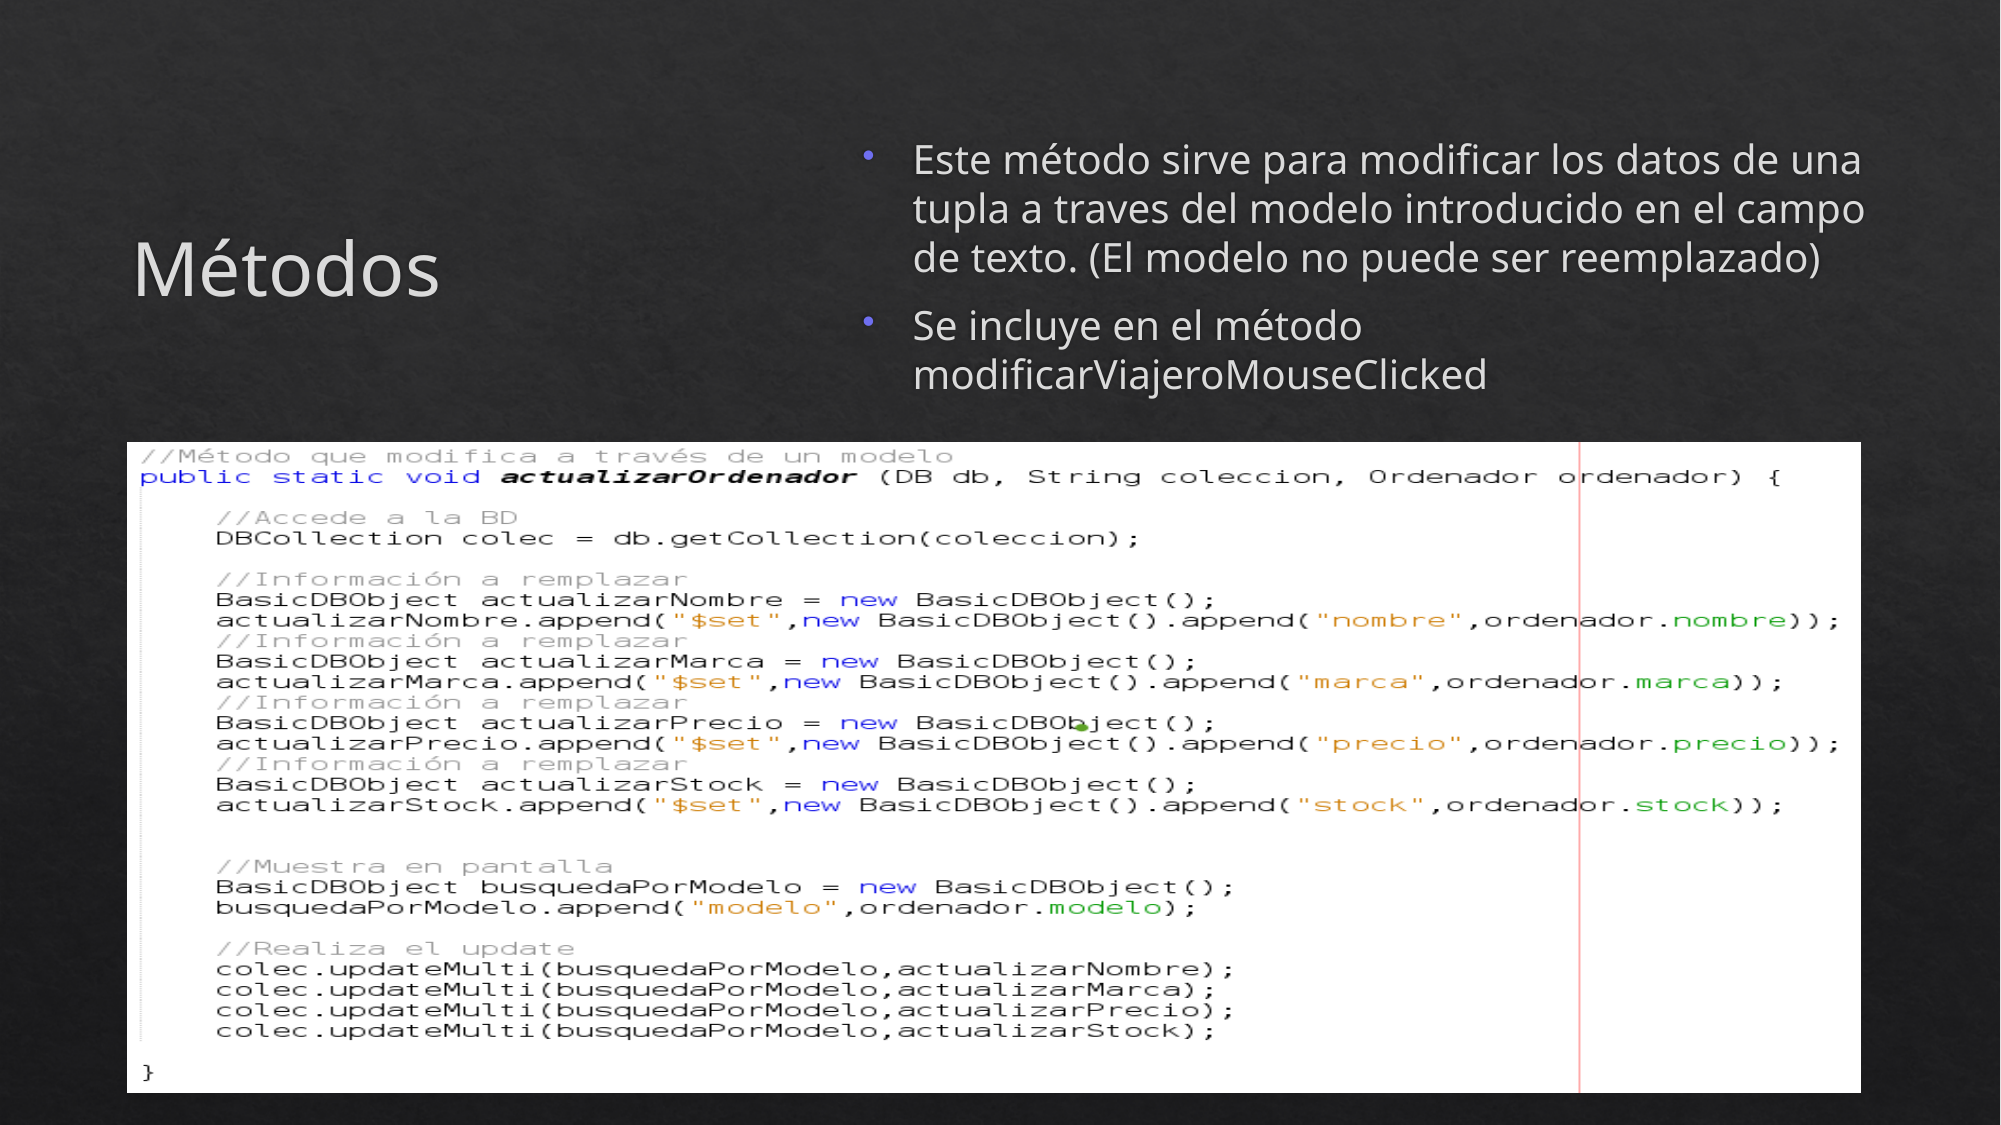

# Métodos
Este método sirve para modificar los datos de una tupla a traves del modelo introducido en el campo de texto. (El modelo no puede ser reemplazado)
Se incluye en el método modificarViajeroMouseClicked